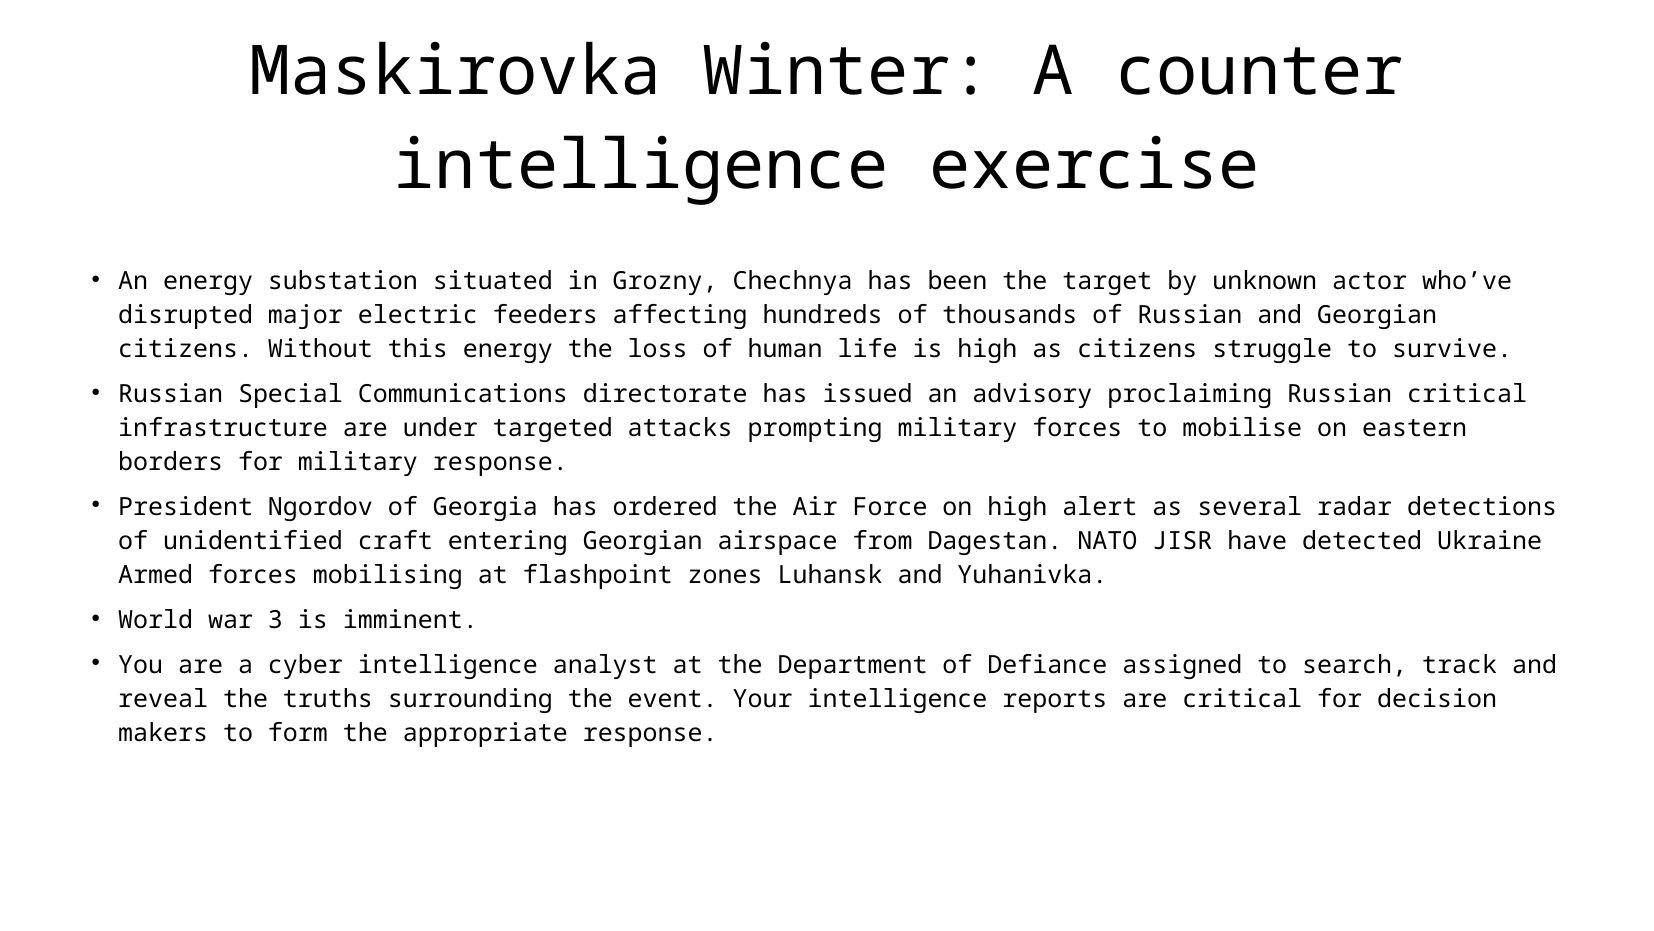

# Maskirovka Winter: A counter intelligence exercise
An energy substation situated in Grozny, Chechnya has been the target by unknown actor who’ve disrupted major electric feeders affecting hundreds of thousands of Russian and Georgian citizens. Without this energy the loss of human life is high as citizens struggle to survive.
Russian Special Communications directorate has issued an advisory proclaiming Russian critical infrastructure are under targeted attacks prompting military forces to mobilise on eastern borders for military response.
President Ngordov of Georgia has ordered the Air Force on high alert as several radar detections of unidentified craft entering Georgian airspace from Dagestan. NATO JISR have detected Ukraine Armed forces mobilising at flashpoint zones Luhansk and Yuhanivka.
World war 3 is imminent.
You are a cyber intelligence analyst at the Department of Defiance assigned to search, track and reveal the truths surrounding the event. Your intelligence reports are critical for decision makers to form the appropriate response.